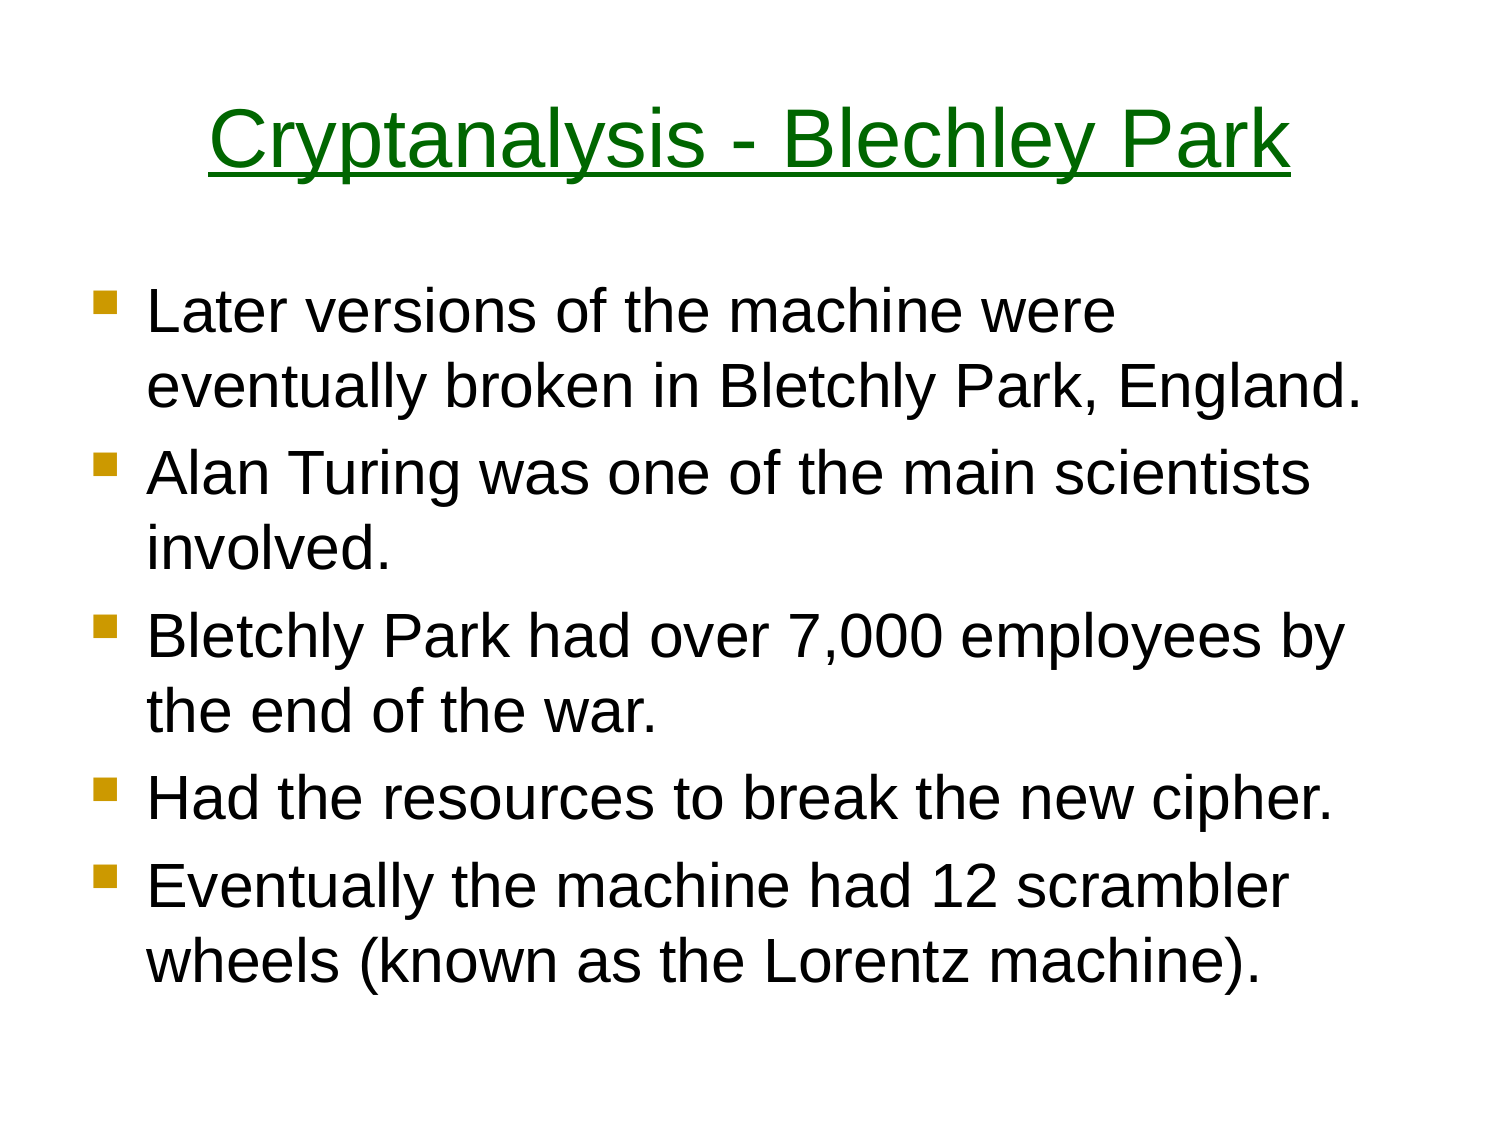

# Cryptanalysis - Blechley Park
Later versions of the machine were eventually broken in Bletchly Park, England.
Alan Turing was one of the main scientists involved.
Bletchly Park had over 7,000 employees by the end of the war.
Had the resources to break the new cipher.
Eventually the machine had 12 scrambler wheels (known as the Lorentz machine).